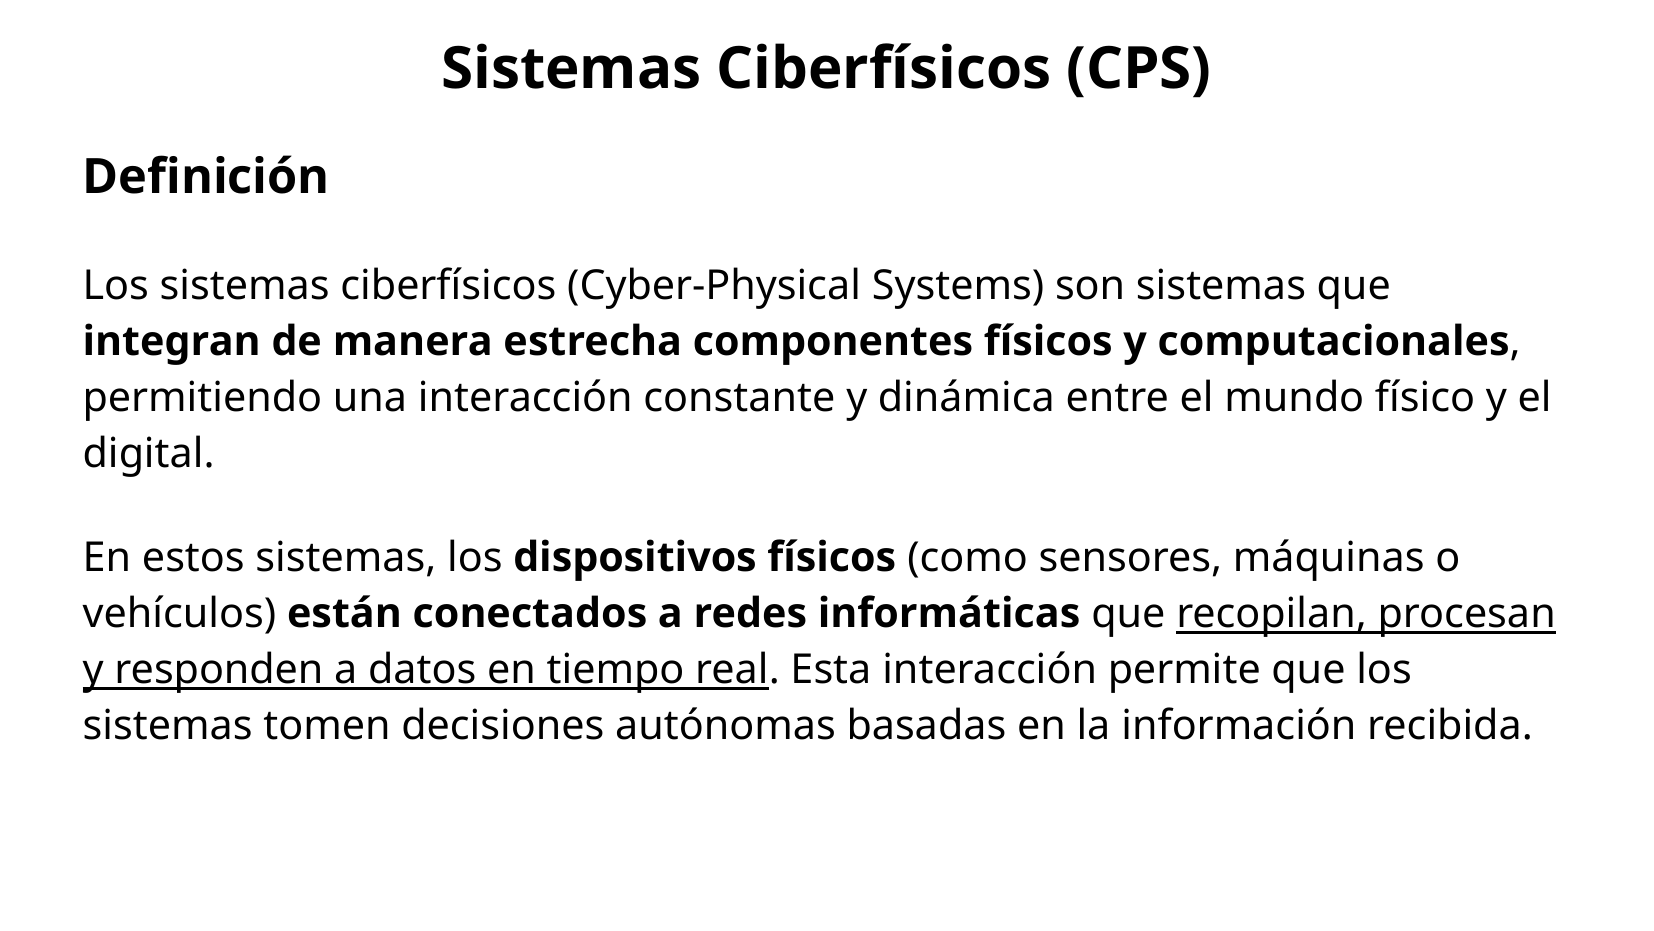

# Sistemas Ciberfísicos (CPS)
Definición
Los sistemas ciberfísicos (Cyber-Physical Systems) son sistemas que integran de manera estrecha componentes físicos y computacionales, permitiendo una interacción constante y dinámica entre el mundo físico y el digital.
En estos sistemas, los dispositivos físicos (como sensores, máquinas o vehículos) están conectados a redes informáticas que recopilan, procesan y responden a datos en tiempo real. Esta interacción permite que los sistemas tomen decisiones autónomas basadas en la información recibida.